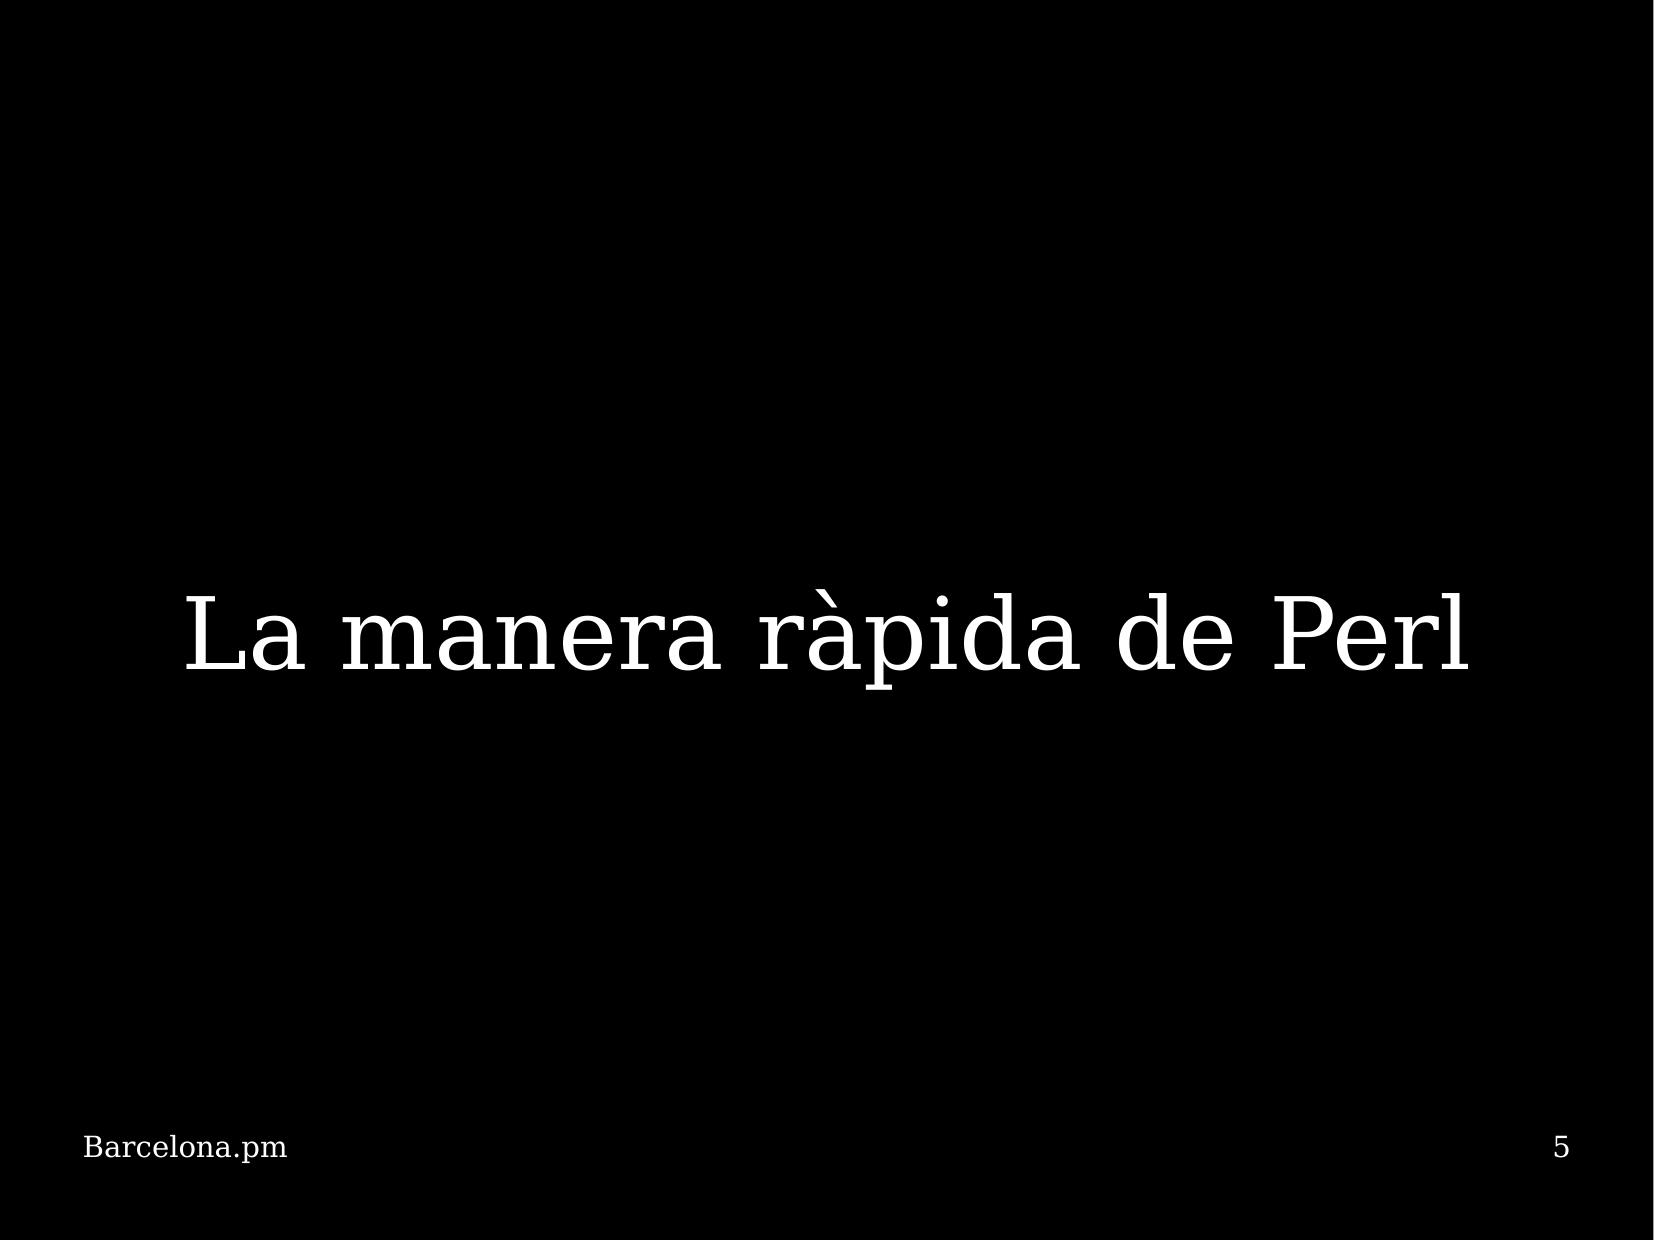

# La manera ràpida de Perl
Barcelona.pm
5